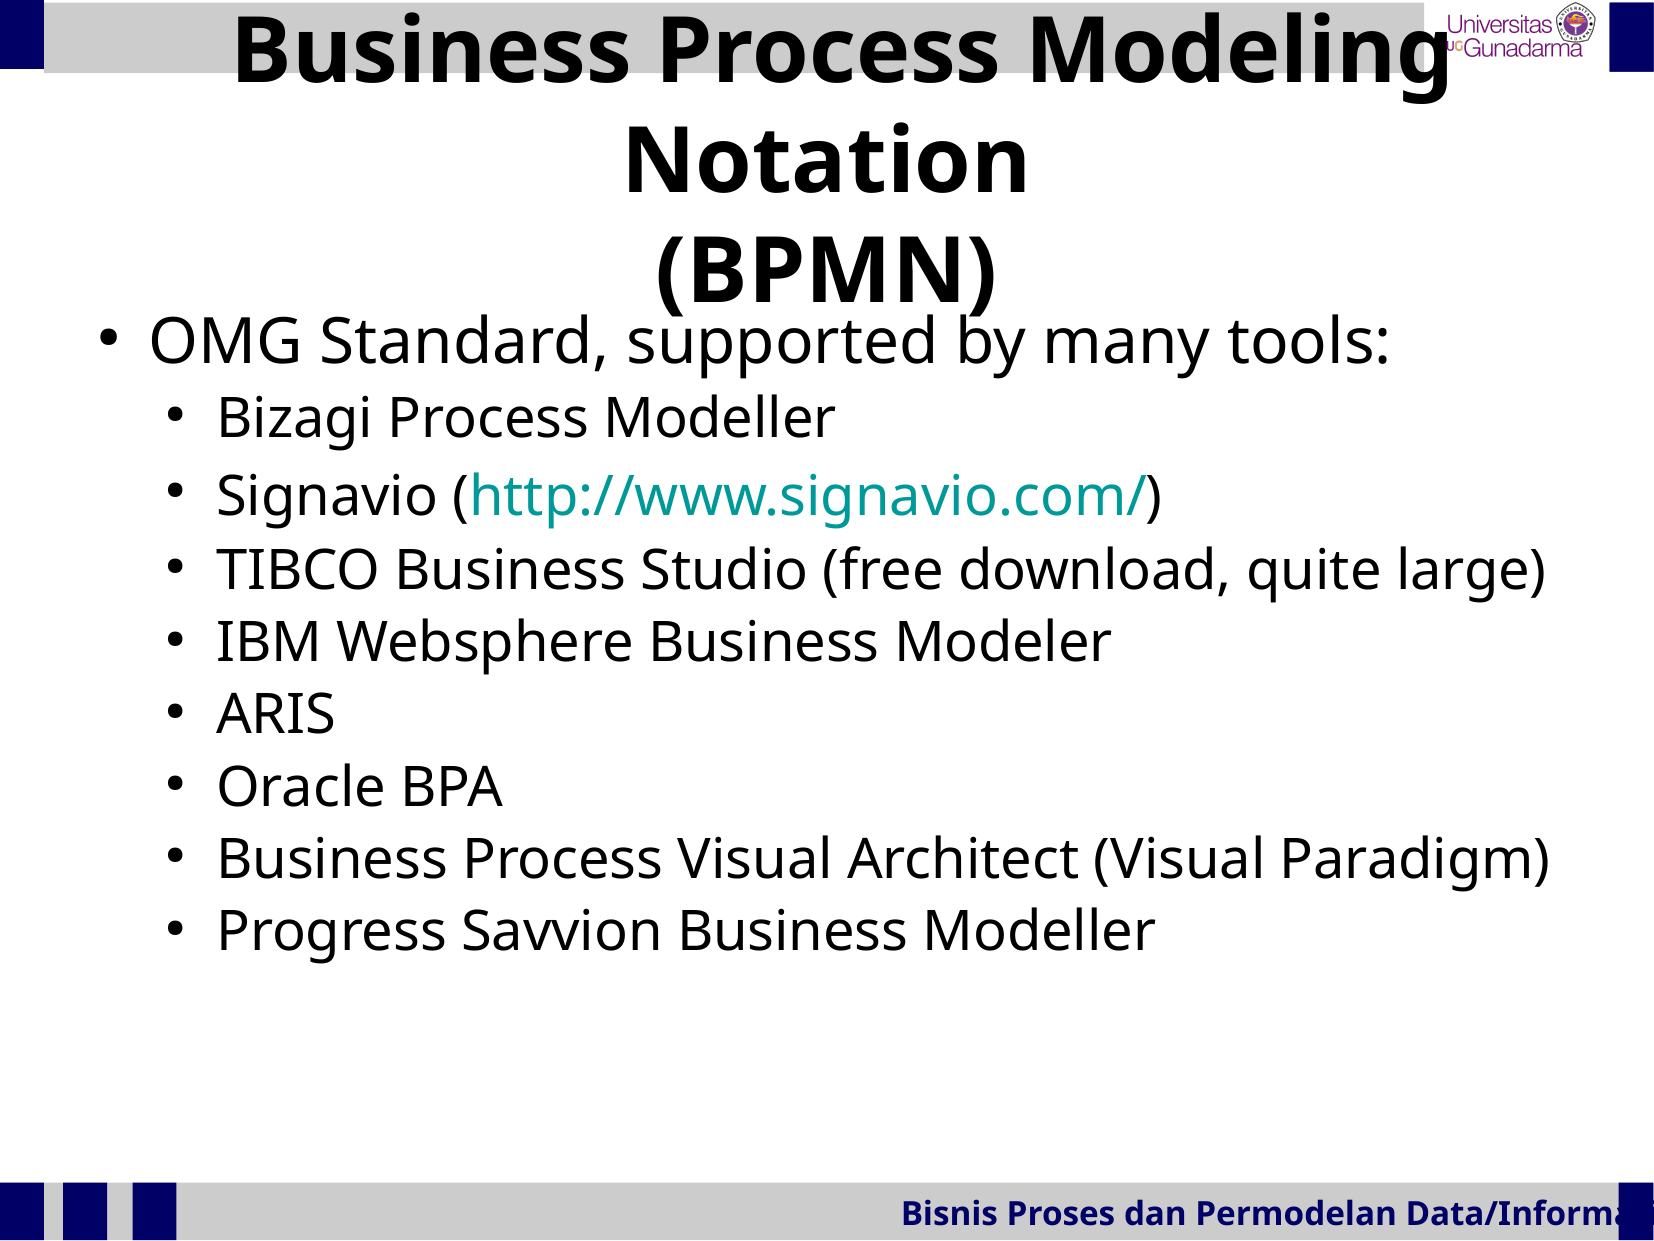

# Business Process Modeling Notation (BPMN)
OMG Standard, supported by many tools:
Bizagi Process Modeller
Signavio (http://www.signavio.com/)
TIBCO Business Studio (free download, quite large)
IBM Websphere Business Modeler
ARIS
Oracle BPA
Business Process Visual Architect (Visual Paradigm)
Progress Savvion Business Modeller